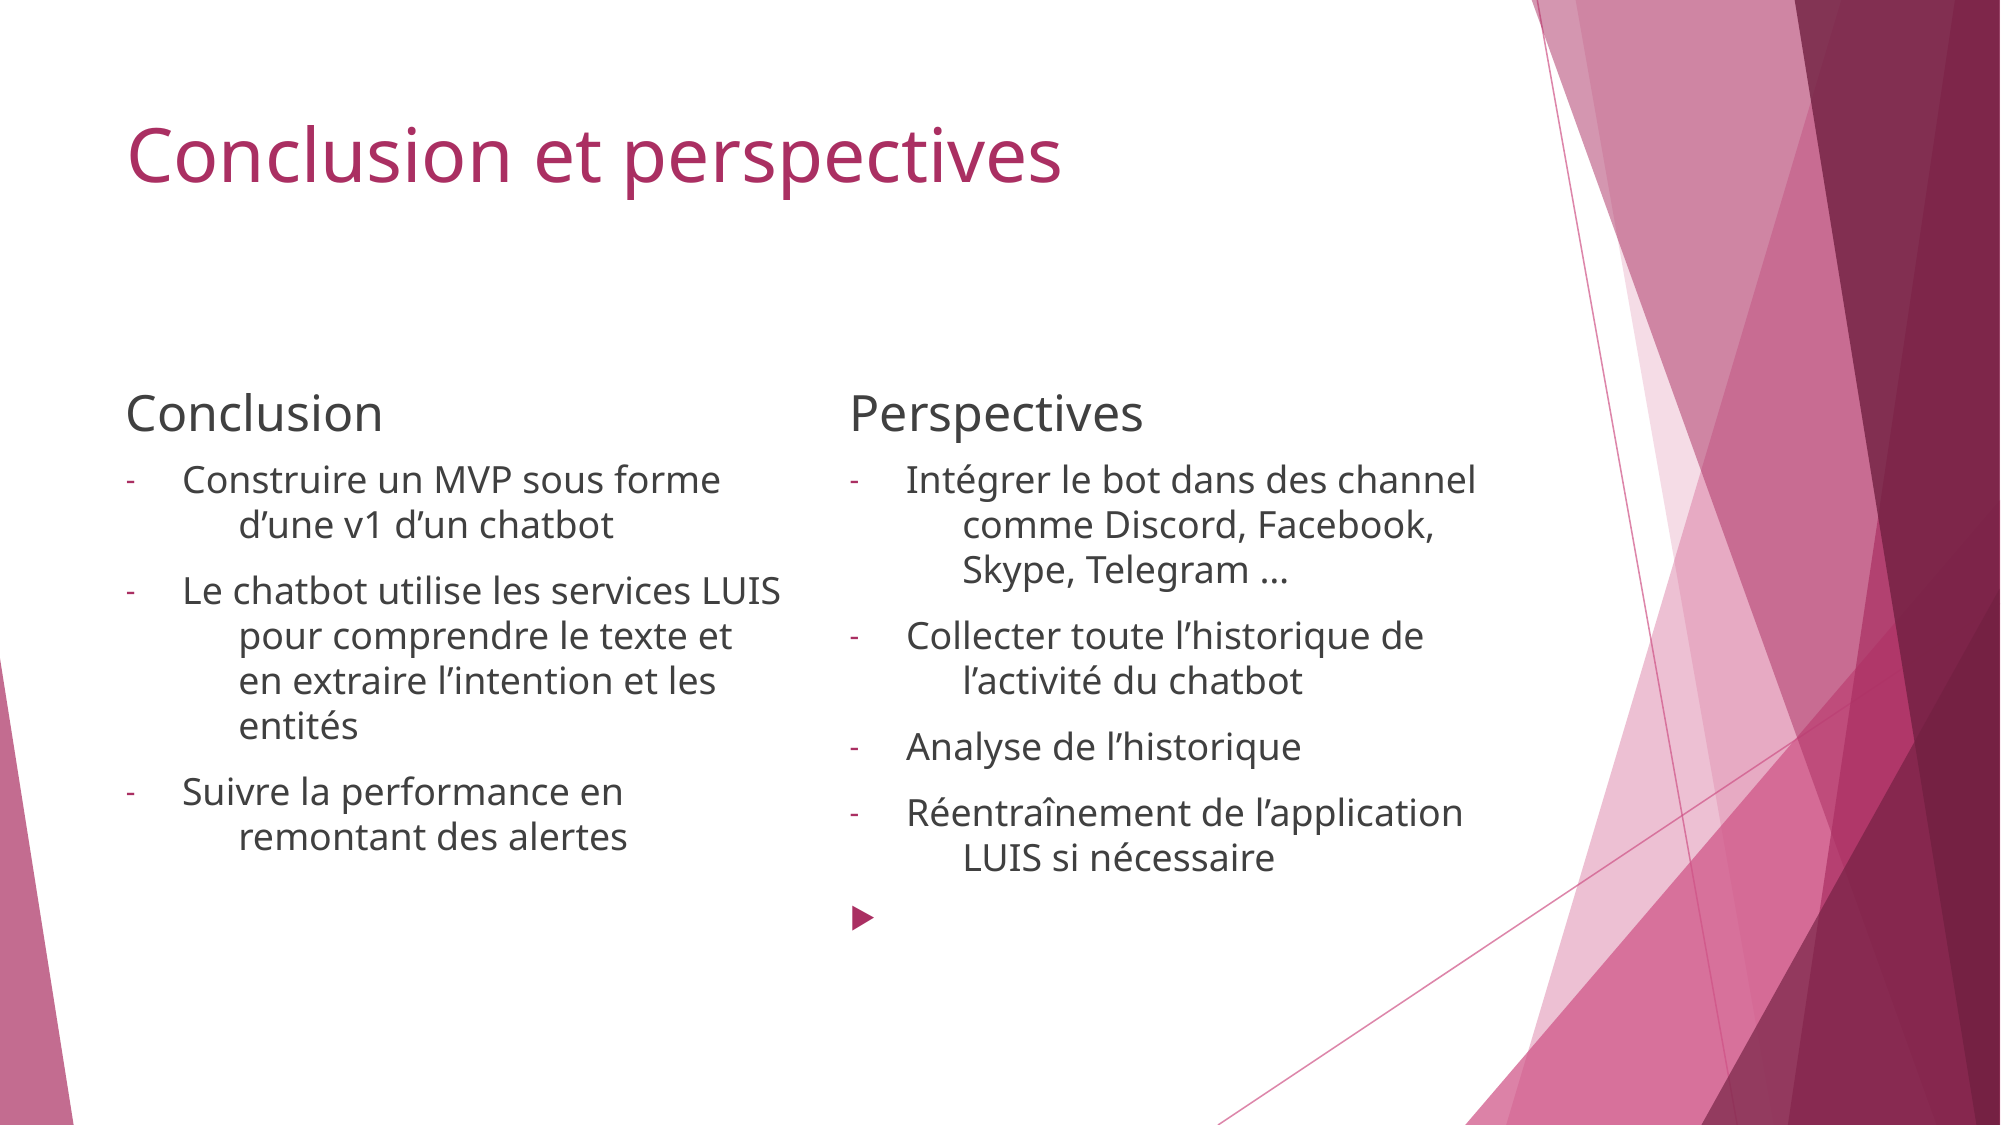

# Conclusion et perspectives
Conclusion
Perspectives
Construire un MVP sous forme d’une v1 d’un chatbot
Le chatbot utilise les services LUIS pour comprendre le texte et en extraire l’intention et les entités
Suivre la performance en remontant des alertes
Intégrer le bot dans des channel comme Discord, Facebook, Skype, Telegram …
Collecter toute l’historique de l’activité du chatbot
Analyse de l’historique
Réentraînement de l’application LUIS si nécessaire